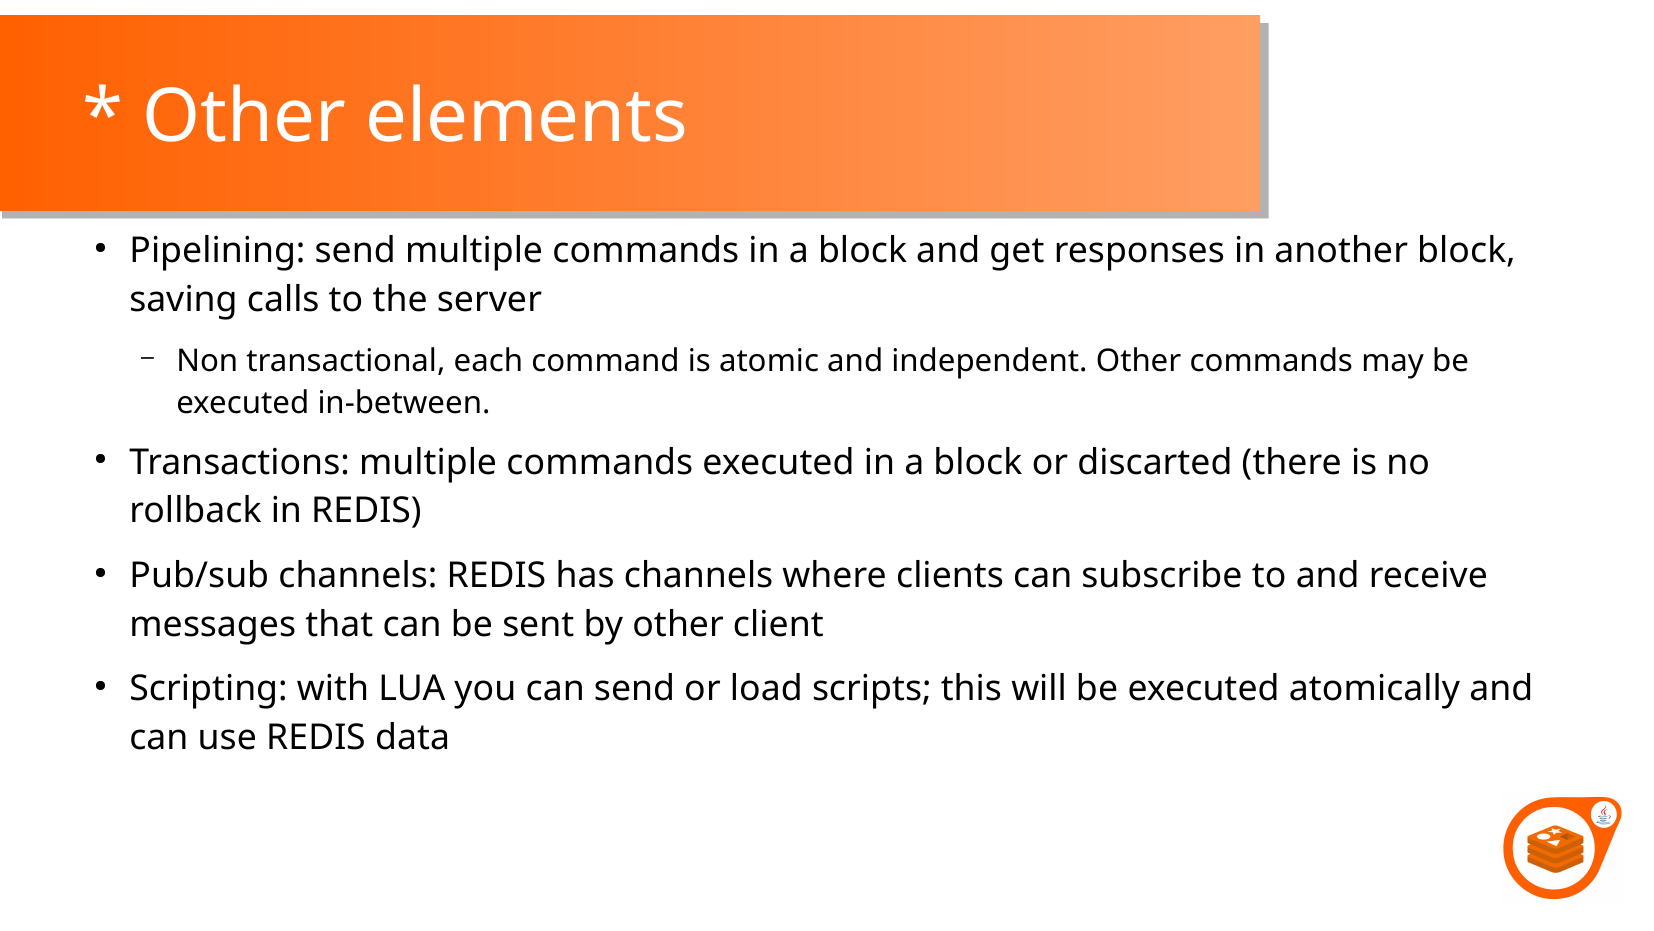

# * Other elements
Pipelining: send multiple commands in a block and get responses in another block, saving calls to the server
Non transactional, each command is atomic and independent. Other commands may be executed in-between.
Transactions: multiple commands executed in a block or discarted (there is no rollback in REDIS)
Pub/sub channels: REDIS has channels where clients can subscribe to and receive messages that can be sent by other client
Scripting: with LUA you can send or load scripts; this will be executed atomically and can use REDIS data